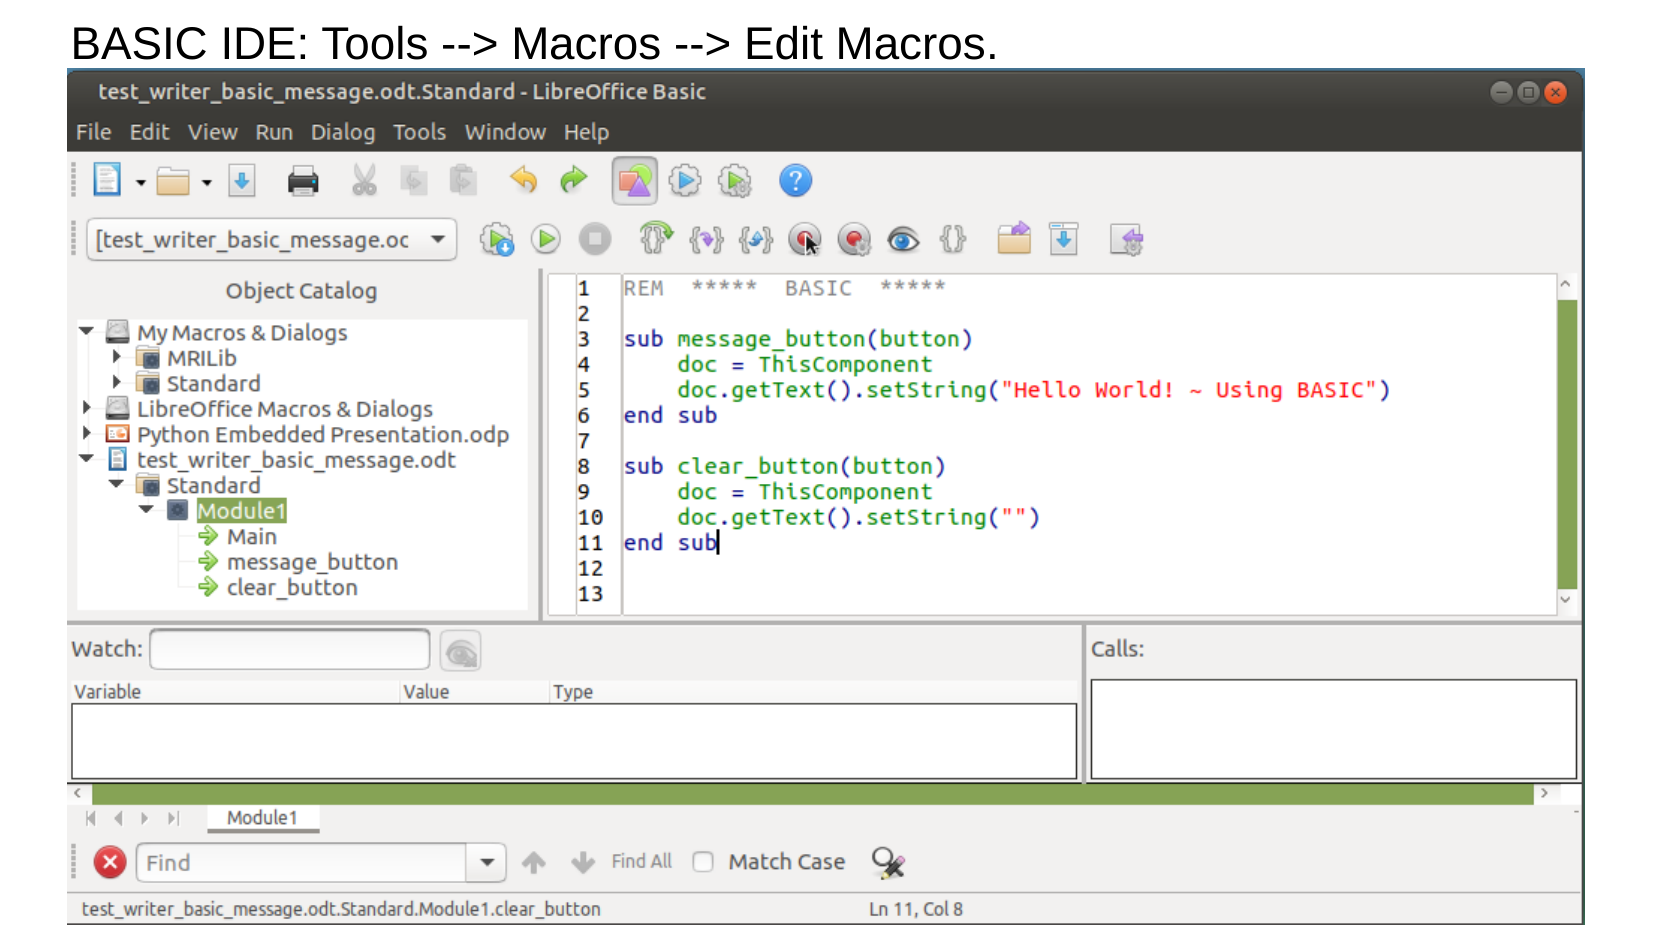

# BASIC IDE: Tools --> Macros --> Edit Macros.